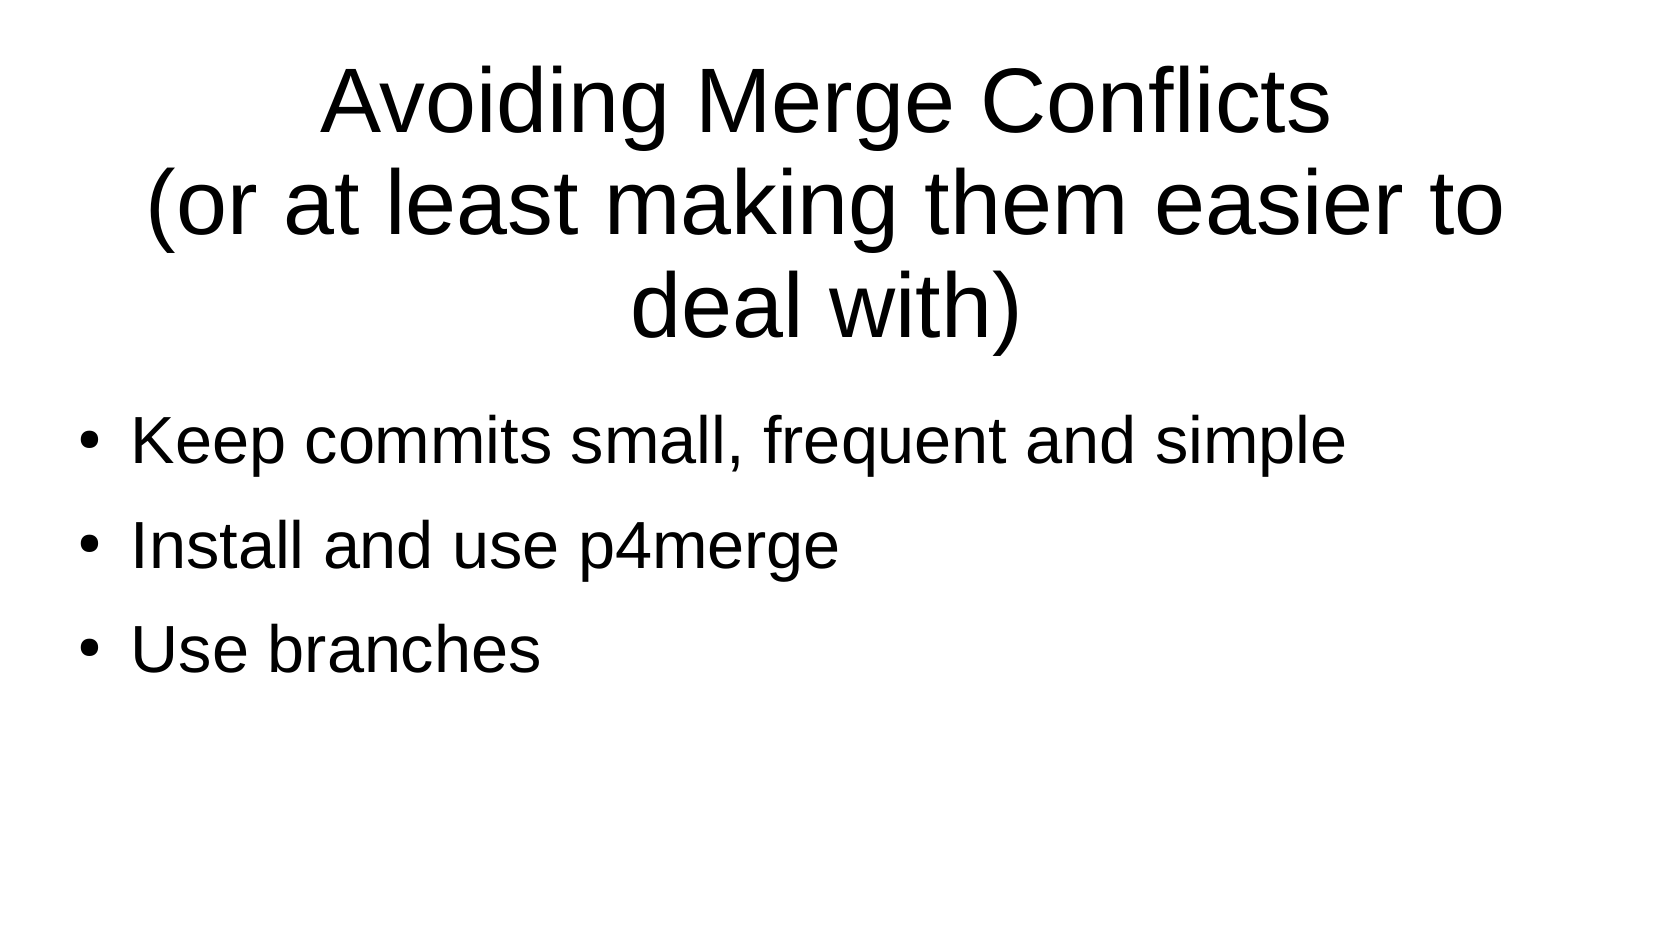

# Avoiding Merge Conflicts (or at least making them easier to deal with)
Keep commits small, frequent and simple
Install and use p4merge
Use branches